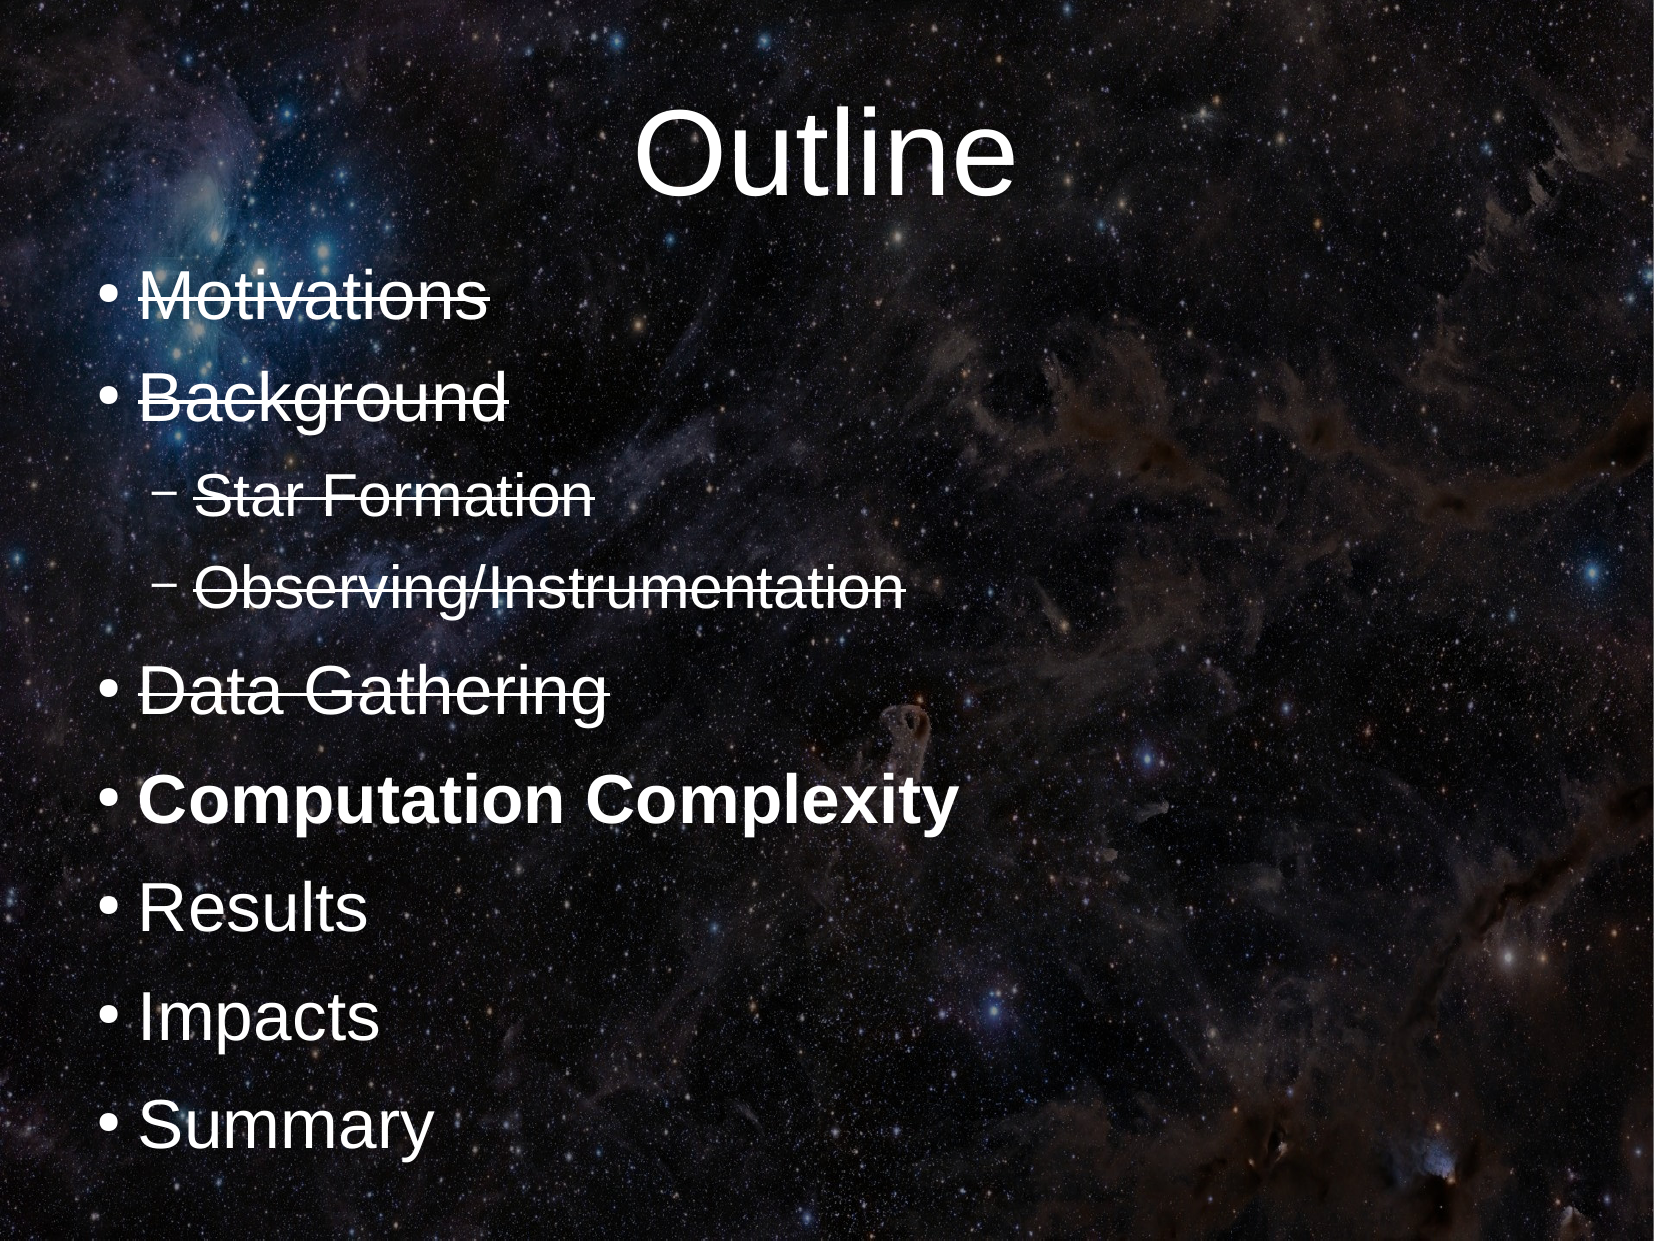

# Outline
Motivations
Background
Star Formation
Observing/Instrumentation
Data Gathering
Computation Complexity
Results
Impacts
Summary